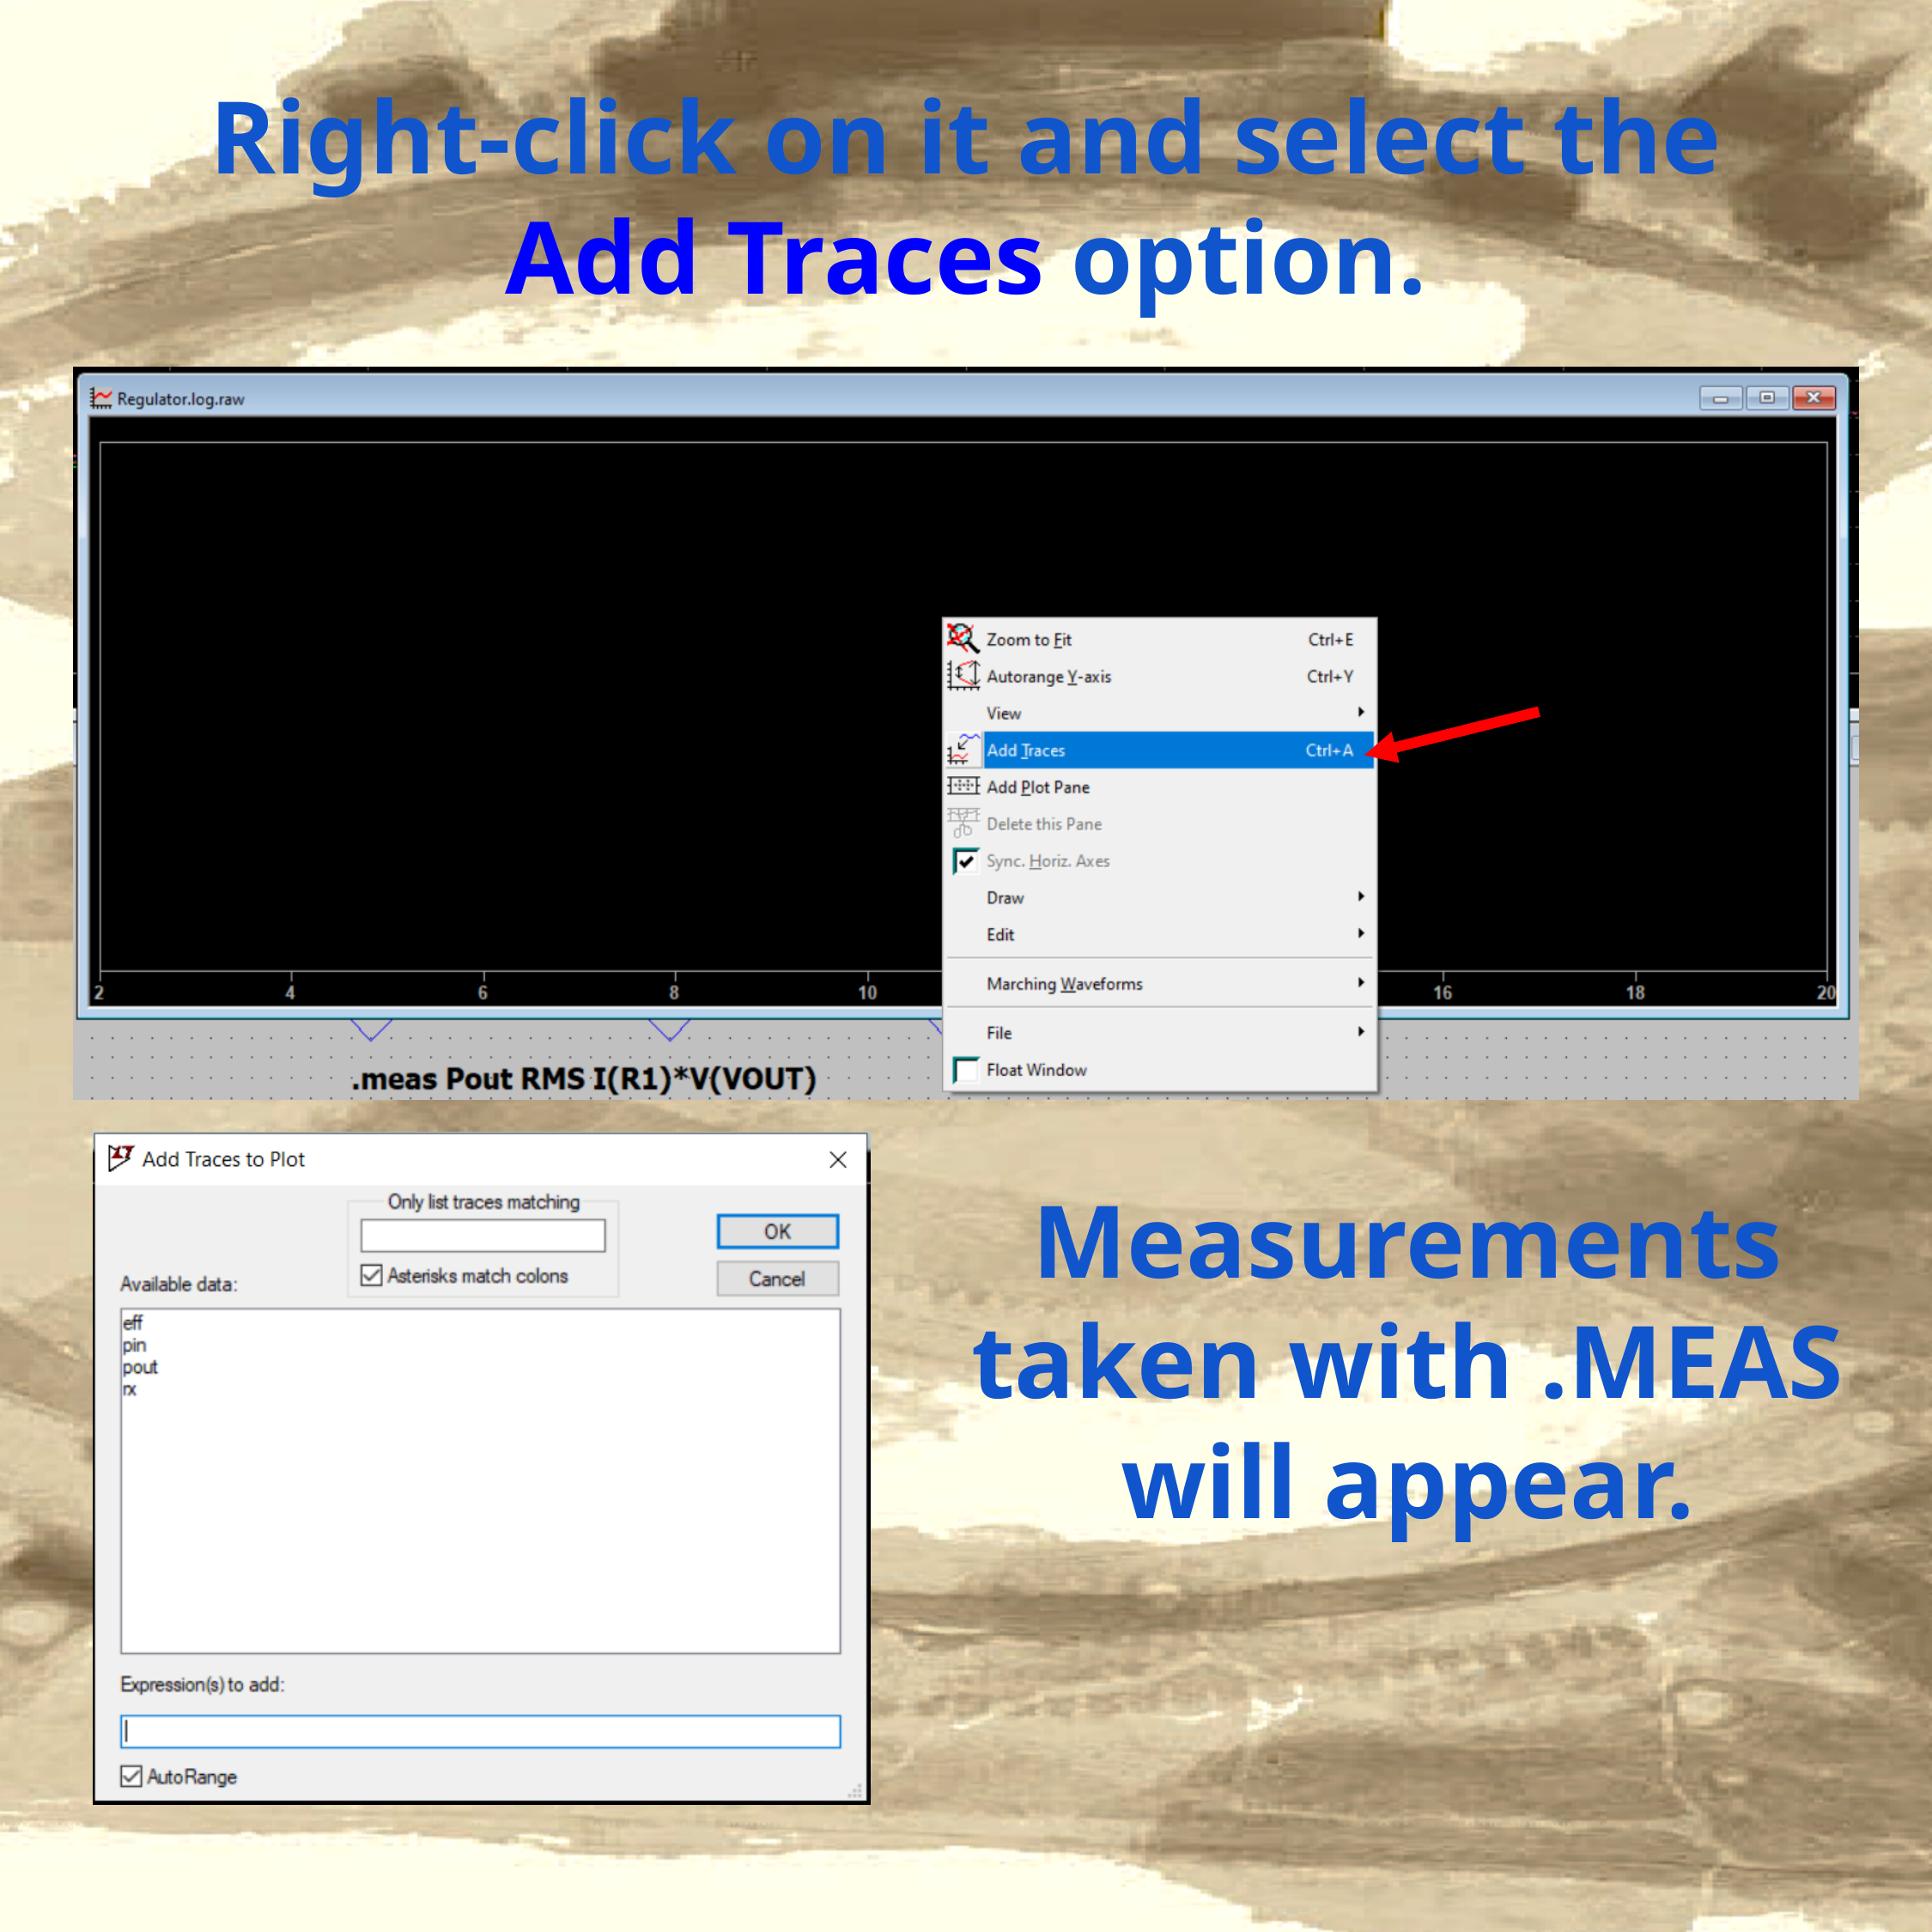

Right-click on it and select the
Add Traces option.
Measurements taken with .MEAS will appear.